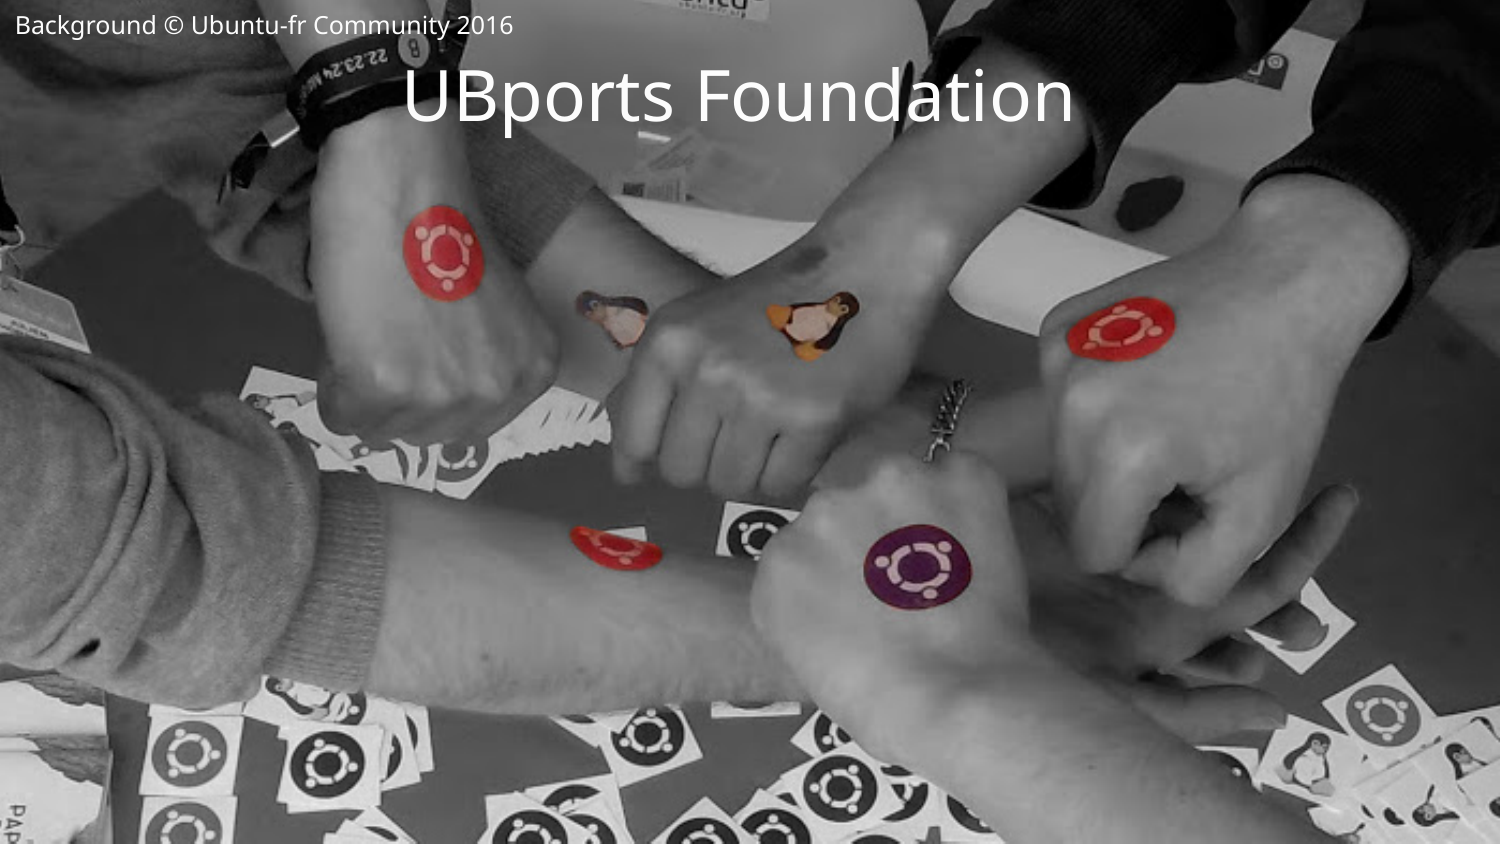

Background © Ubuntu-fr Community 2016
# UBports Foundation